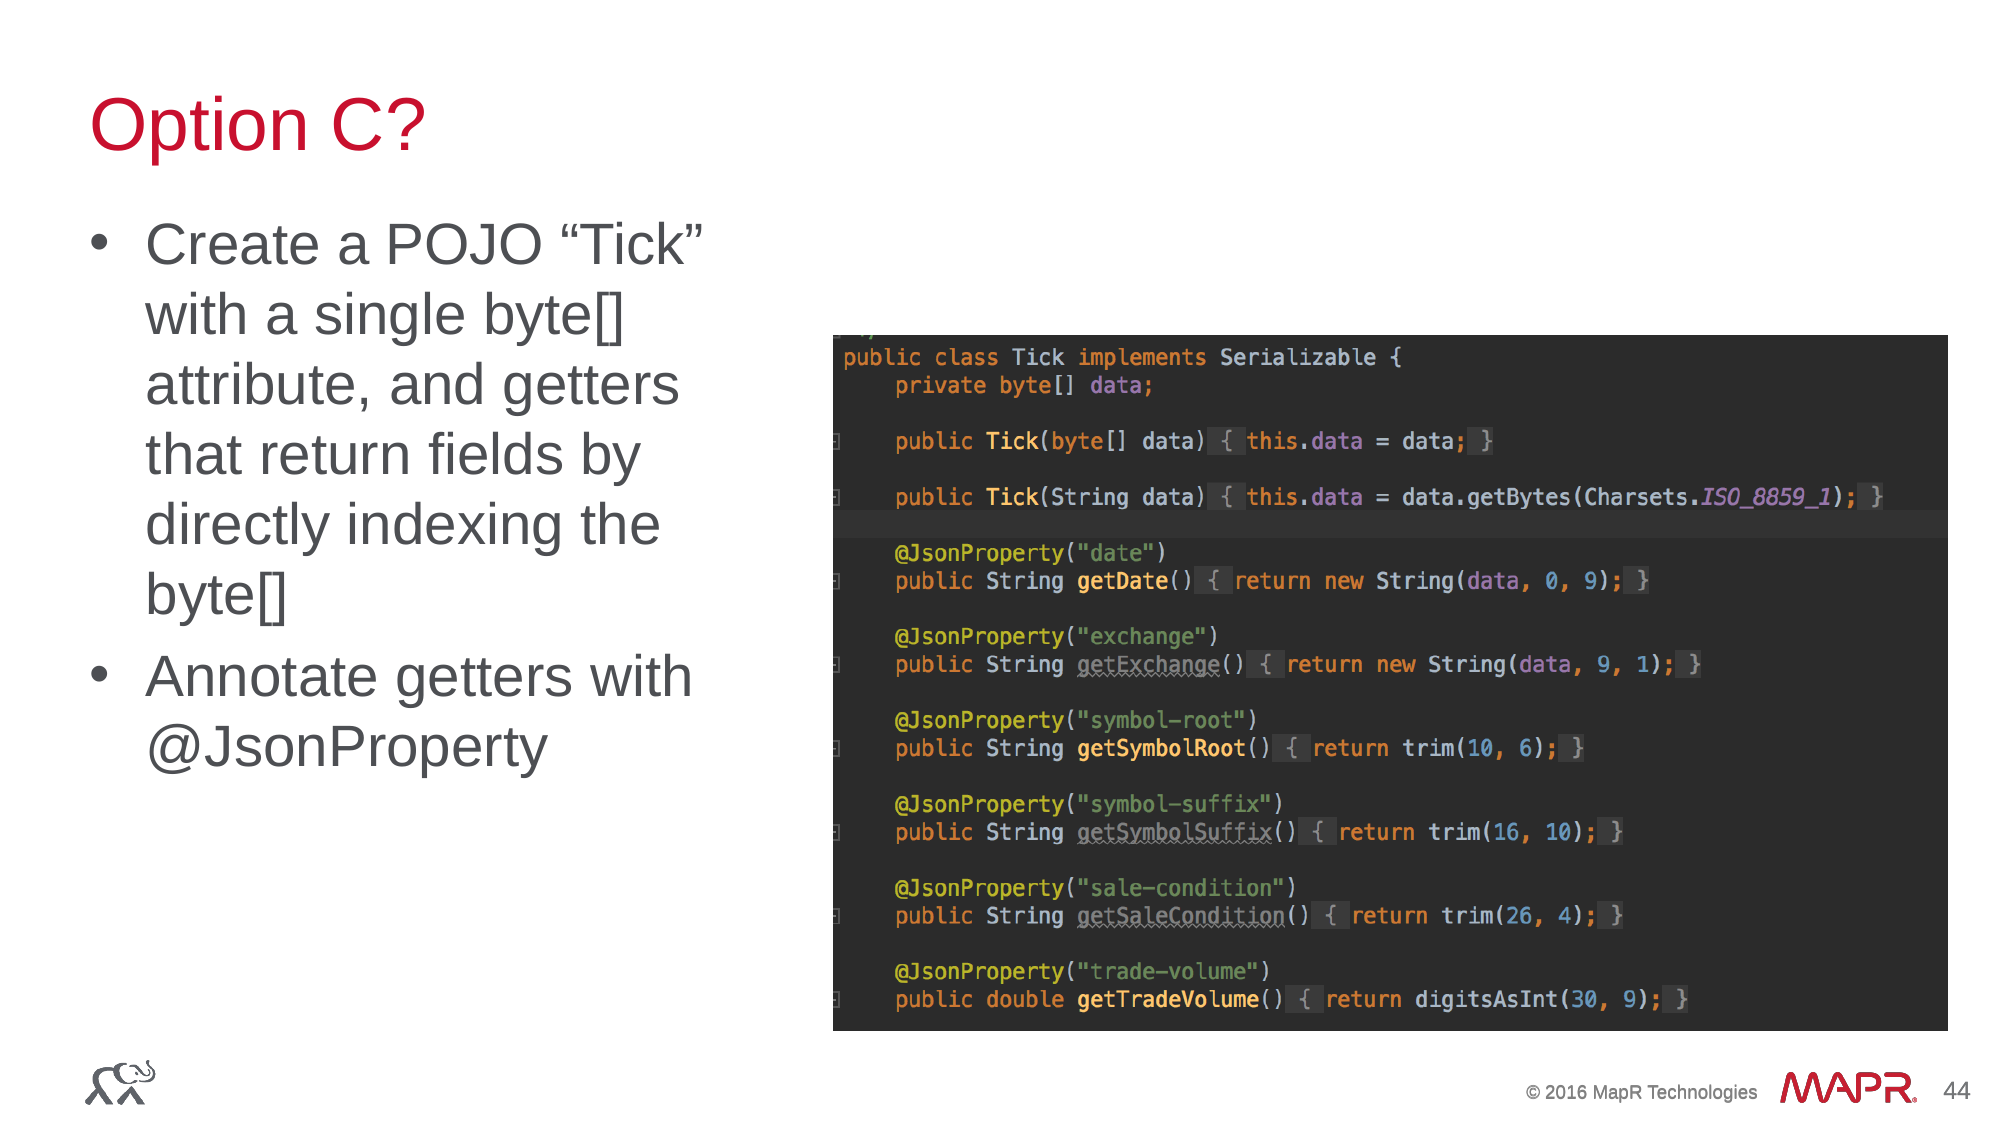

# Option C?
Create a POJO “Tick” with a single byte[] attribute, and getters that return fields by directly indexing the byte[]
Annotate getters with @JsonProperty